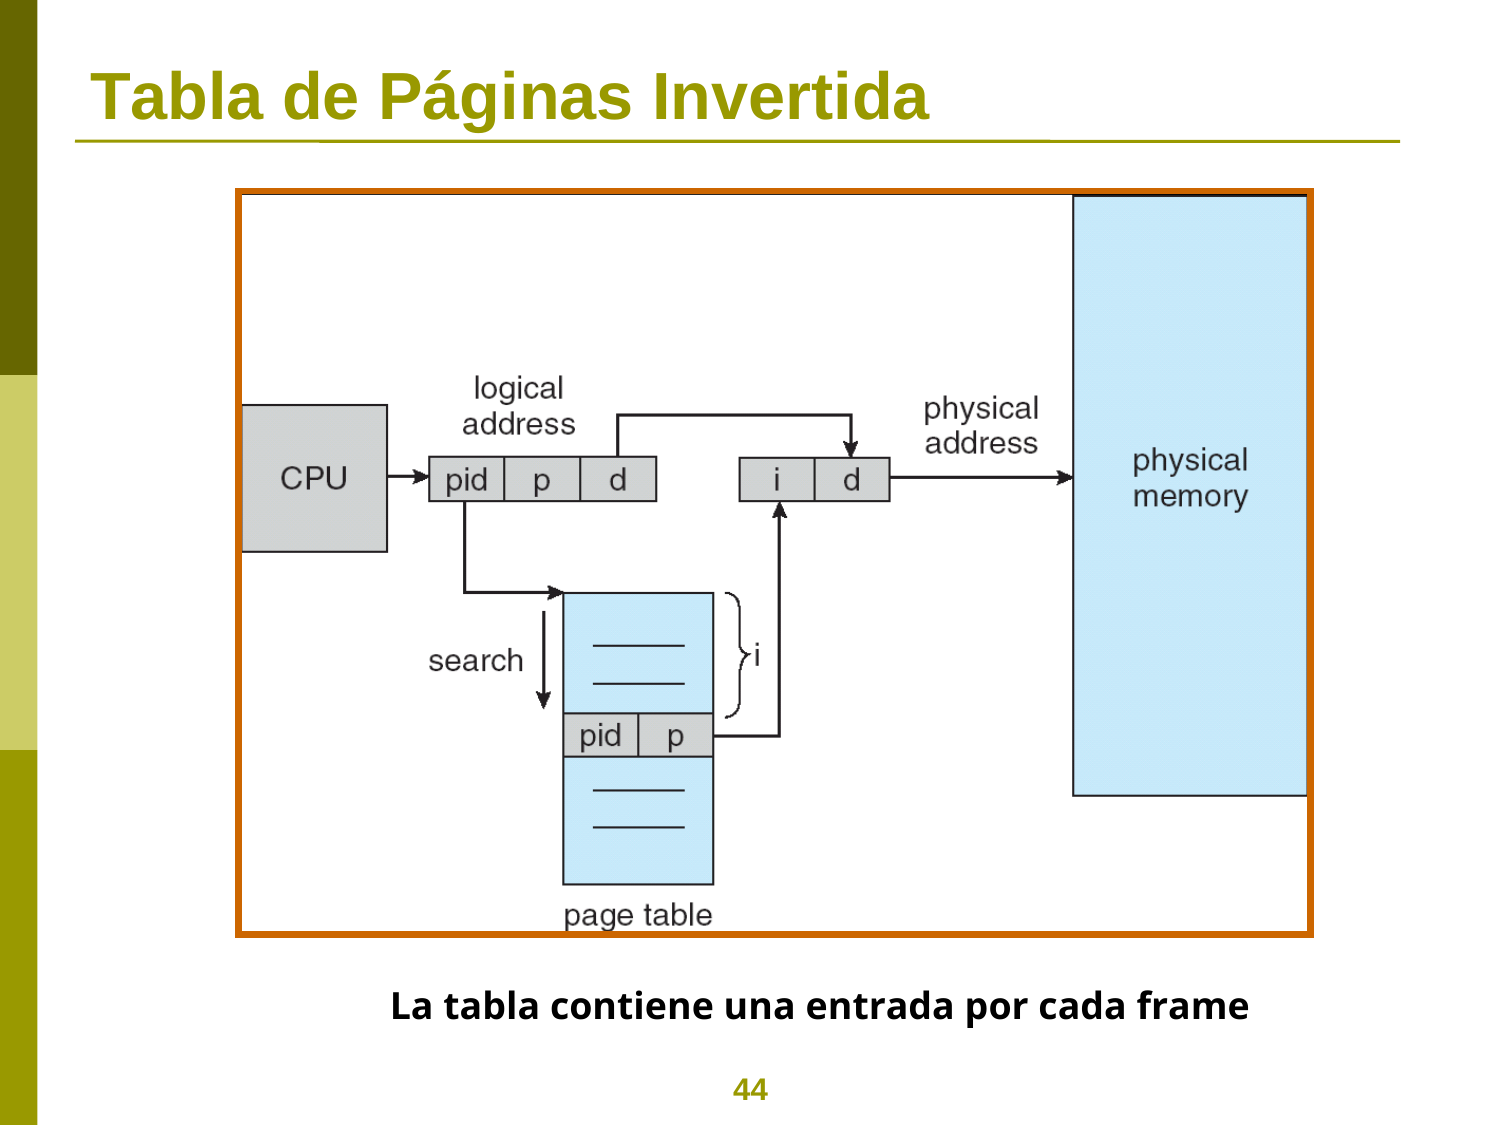

Tabla de Páginas Invertida
La tabla contiene una entrada por cada frame